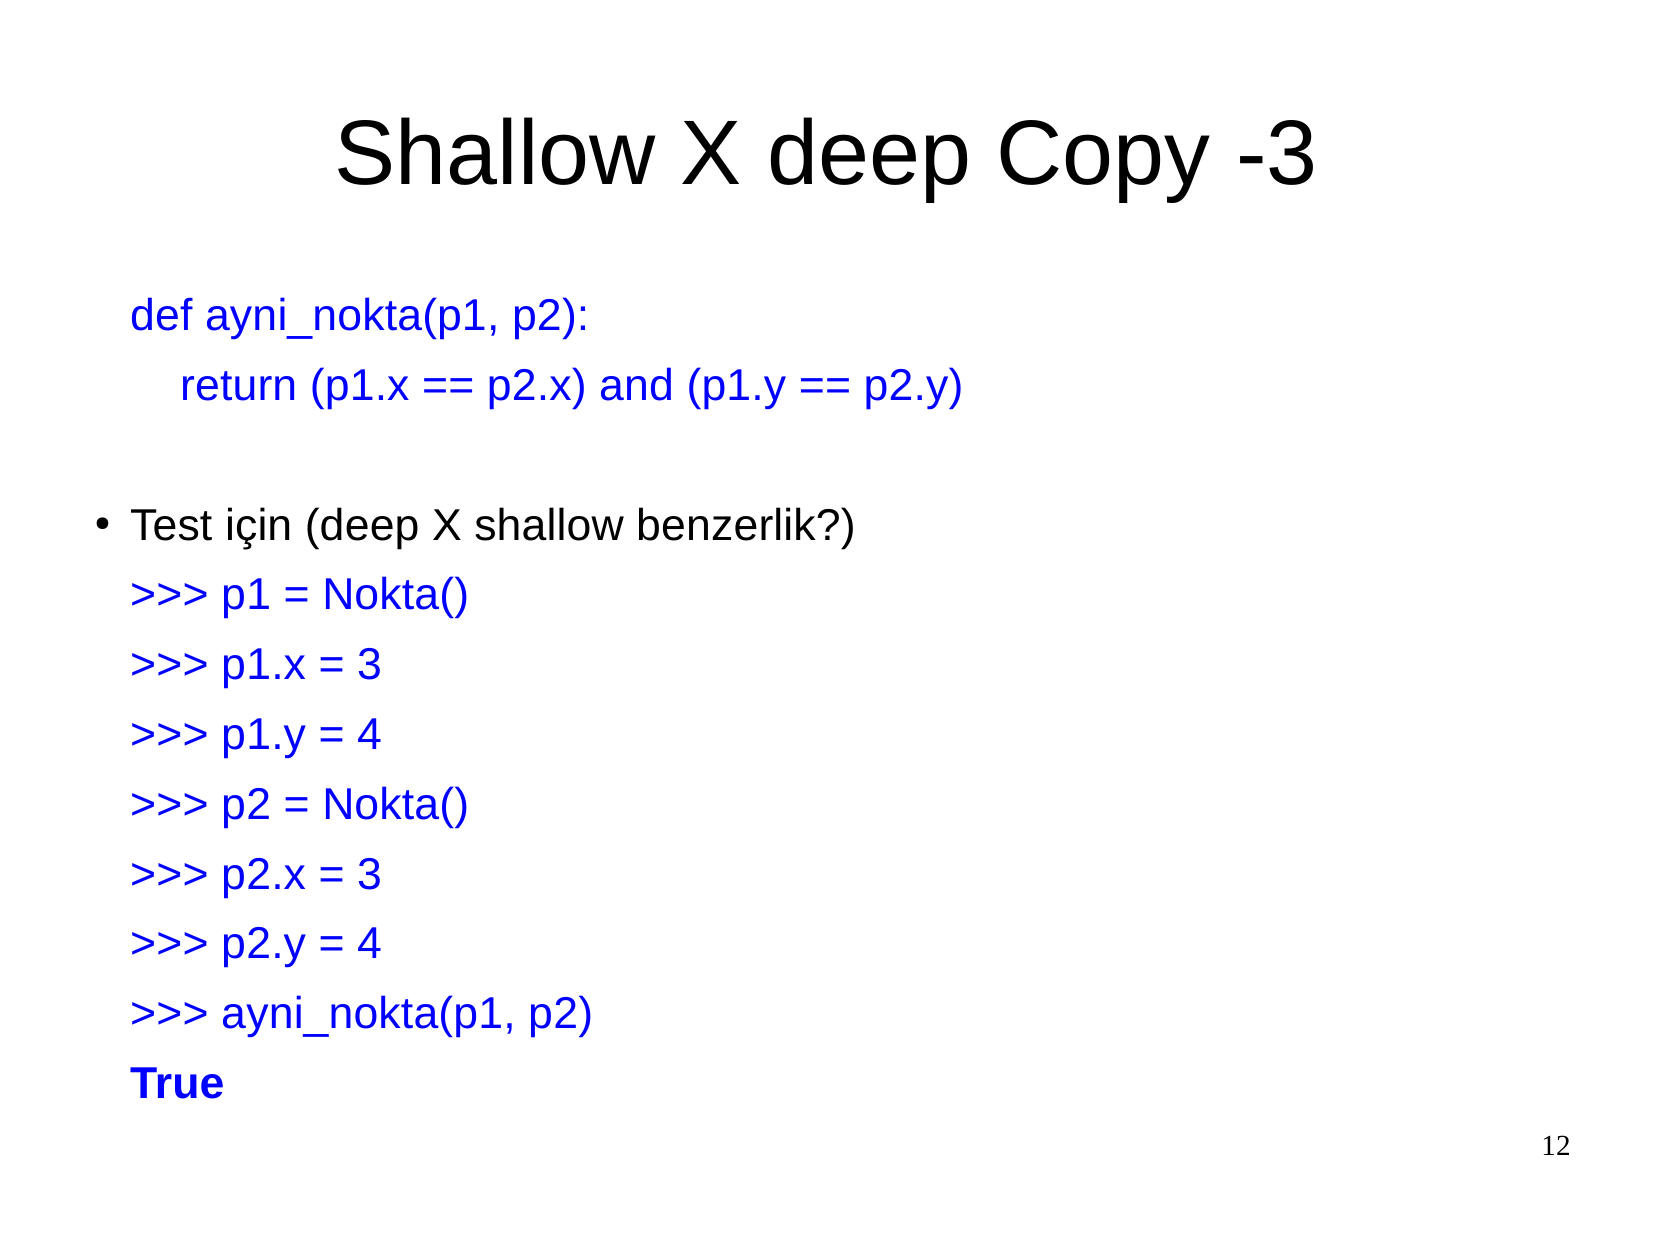

# Shallow X deep Copy -3
def ayni_nokta(p1, p2):
 return (p1.x == p2.x) and (p1.y == p2.y)
Test için (deep X shallow benzerlik?)
>>> p1 = Nokta()
>>> p1.x = 3
>>> p1.y = 4
>>> p2 = Nokta()
>>> p2.x = 3
>>> p2.y = 4
>>> ayni_nokta(p1, p2)
True
12